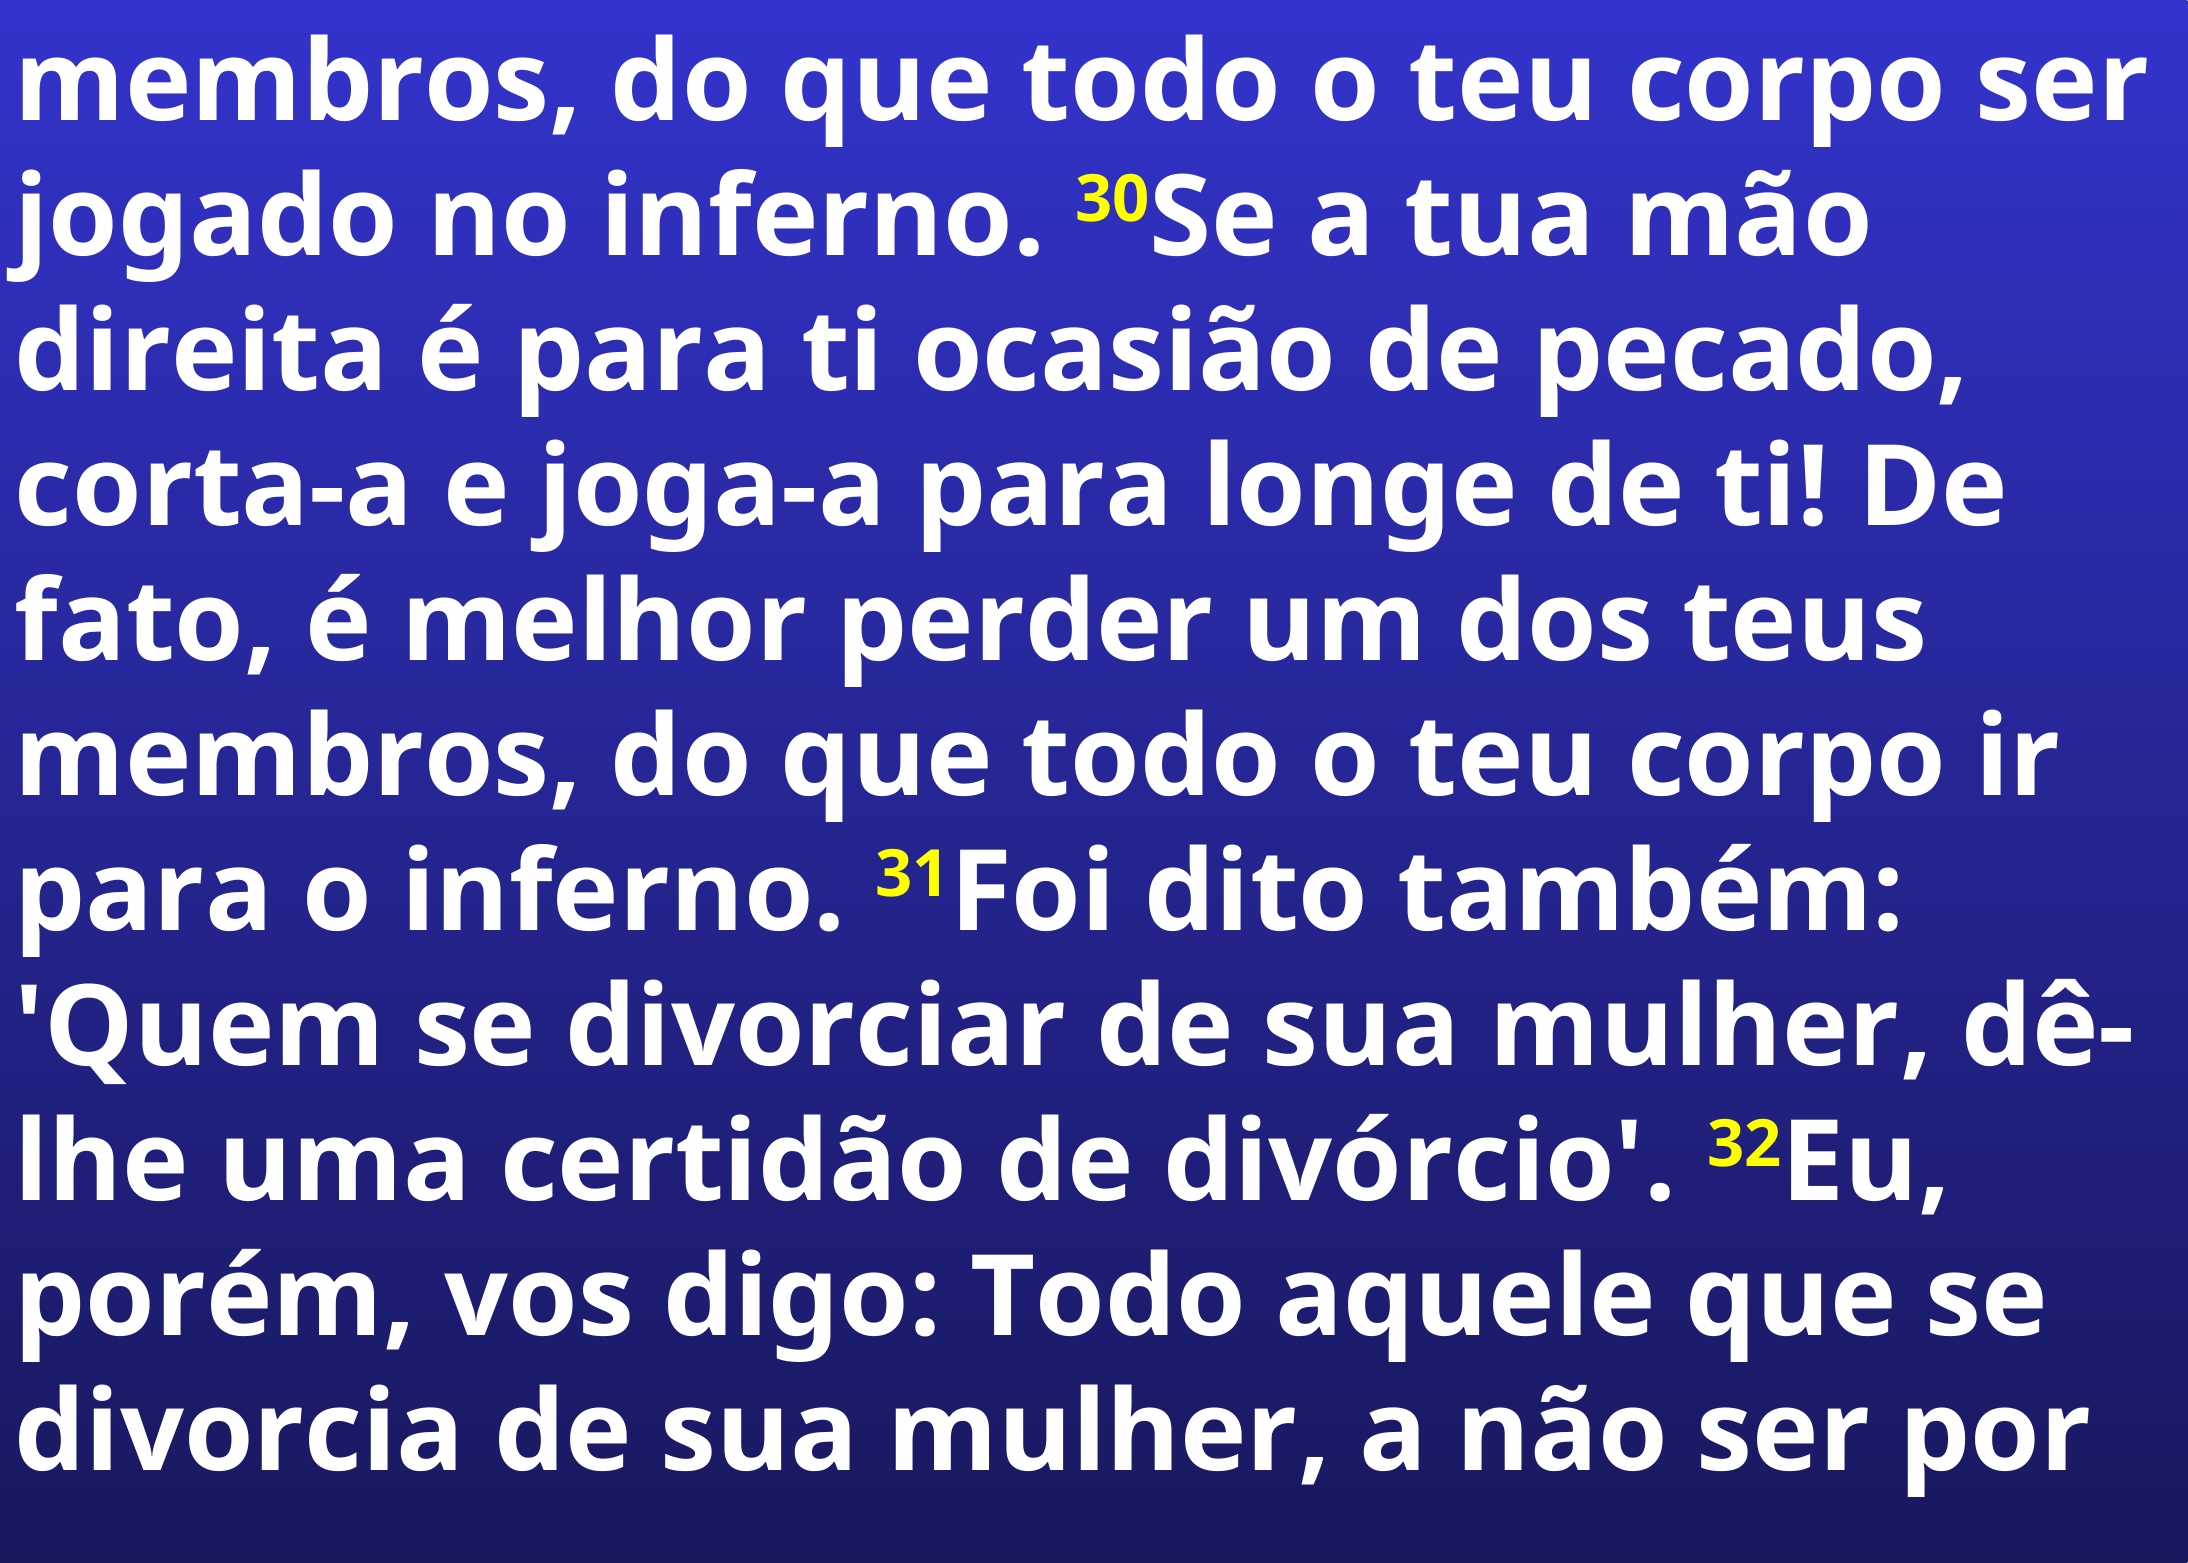

membros, do que todo o teu corpo ser jogado no inferno. 30Se a tua mão direita é para ti ocasião de pecado,
corta-a e joga-a para longe de ti! De fato, é melhor perder um dos teus membros, do que todo o teu corpo ir para o inferno. 31Foi dito também:
'Quem se divorciar de sua mulher, dê-lhe uma certidão de divórcio'. 32Eu, porém, vos digo: Todo aquele que se divorcia de sua mulher, a não ser por